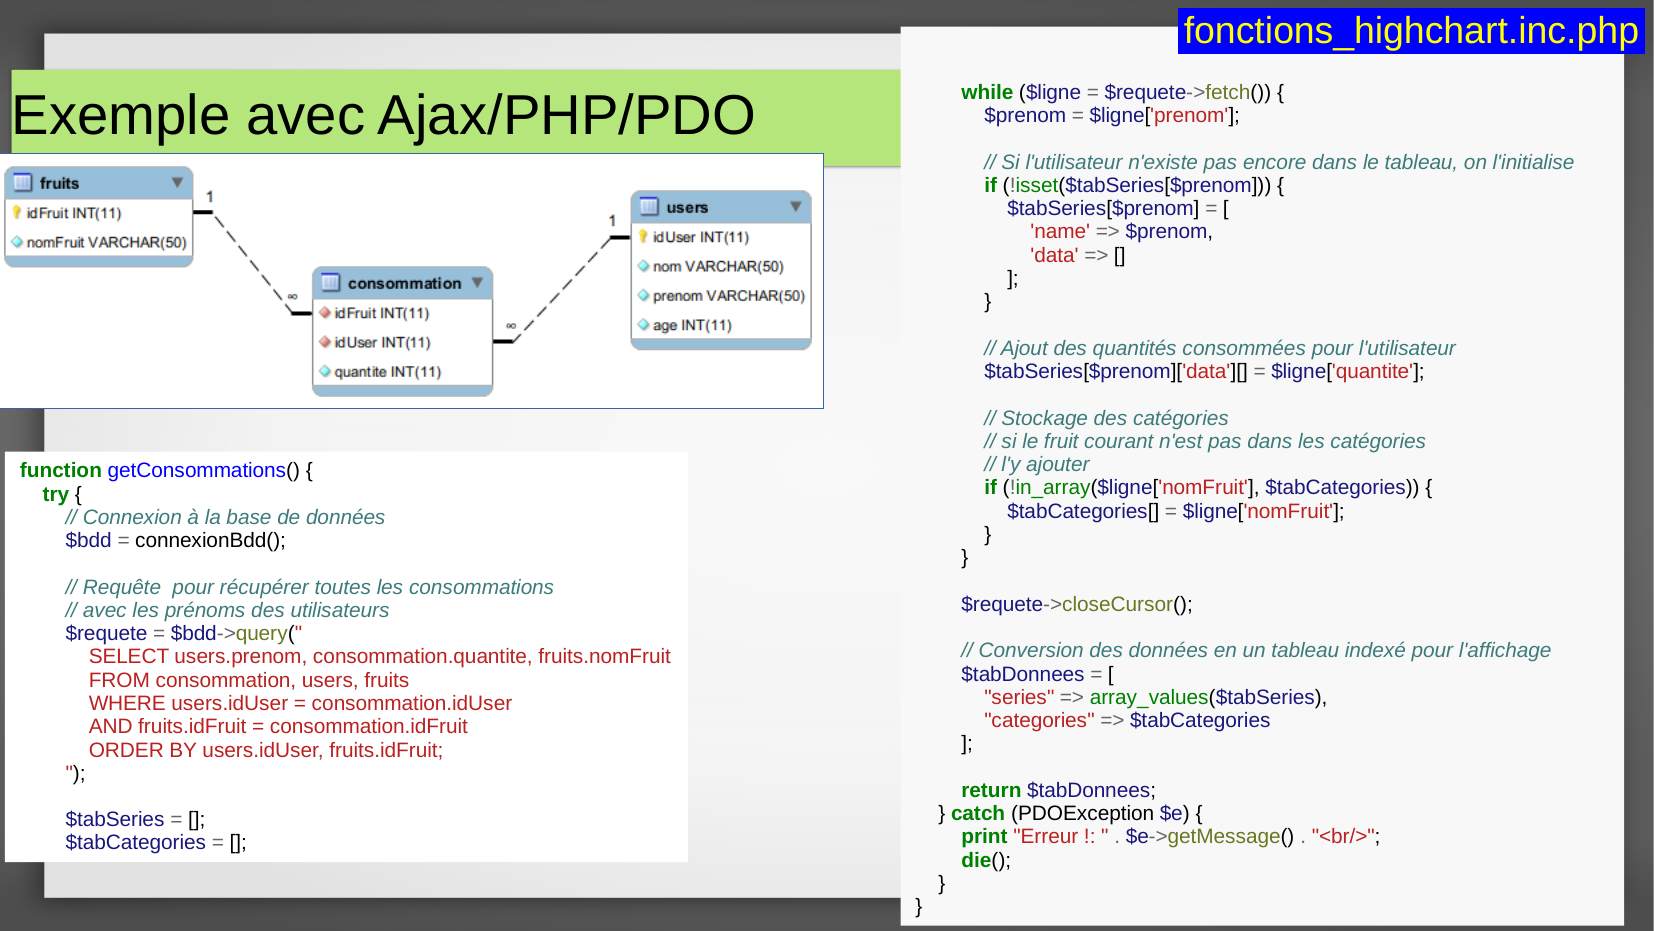

fonctions_highchart.inc.php
 while ($ligne = $requete->fetch()) {
 $prenom = $ligne['prenom'];
 // Si l'utilisateur n'existe pas encore dans le tableau, on l'initialise
 if (!isset($tabSeries[$prenom])) {
 $tabSeries[$prenom] = [
 'name' => $prenom,
 'data' => []
 ];
 }
 // Ajout des quantités consommées pour l'utilisateur
 $tabSeries[$prenom]['data'][] = $ligne['quantite'];
 // Stockage des catégories
 // si le fruit courant n'est pas dans les catégories
 // l'y ajouter
 if (!in_array($ligne['nomFruit'], $tabCategories)) {
 $tabCategories[] = $ligne['nomFruit'];
 }
 }
 $requete->closeCursor();
 // Conversion des données en un tableau indexé pour l'affichage
 $tabDonnees = [
 "series" => array_values($tabSeries),
 "categories" => $tabCategories
 ];
 return $tabDonnees;
 } catch (PDOException $e) {
 print "Erreur !: " . $e->getMessage() . "<br/>";
 die();
 }
}
# Exemple avec Ajax/PHP/PDO
function getConsommations() {
 try {
 // Connexion à la base de données
 $bdd = connexionBdd();
 // Requête pour récupérer toutes les consommations
 // avec les prénoms des utilisateurs
 $requete = $bdd->query("
 SELECT users.prenom, consommation.quantite, fruits.nomFruit
 FROM consommation, users, fruits
 WHERE users.idUser = consommation.idUser
 AND fruits.idFruit = consommation.idFruit
 ORDER BY users.idUser, fruits.idFruit;
 ");
 $tabSeries = [];
 $tabCategories = [];
14